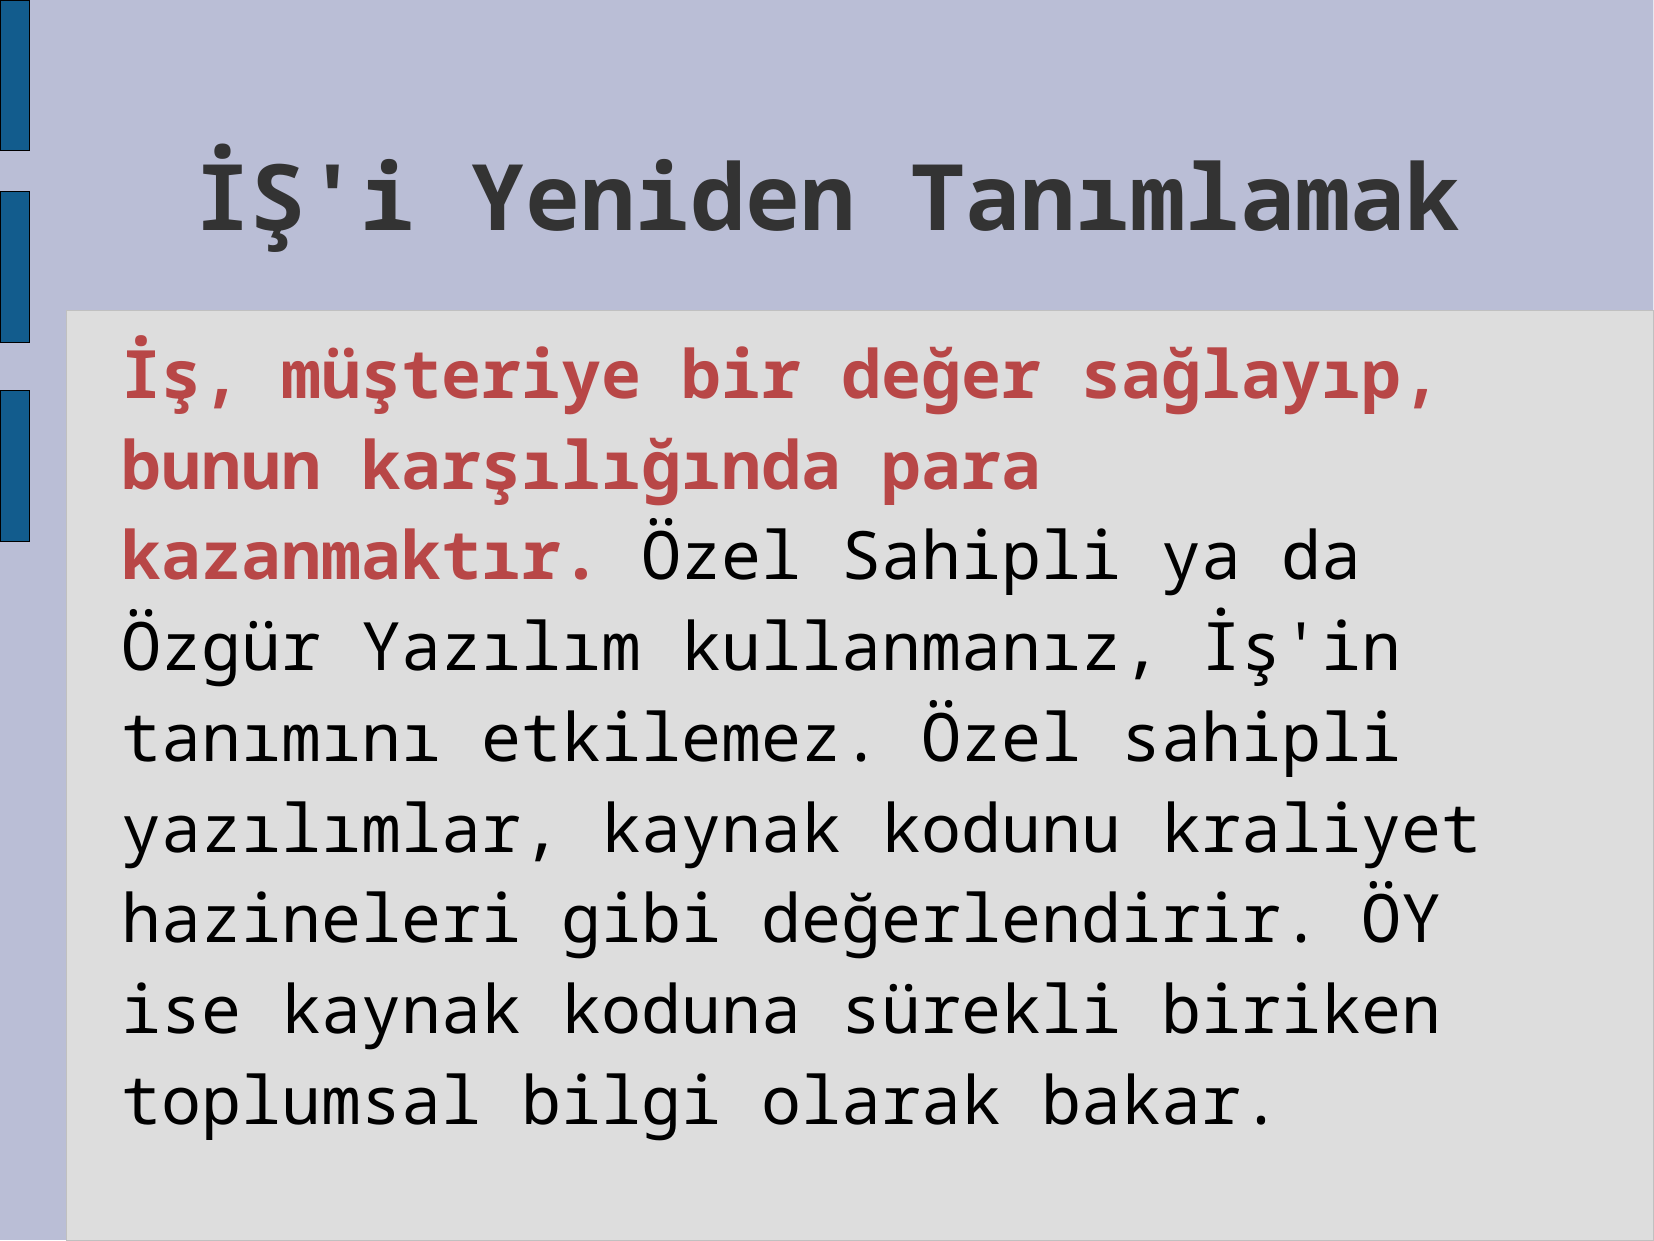

# İŞ'i Yeniden Tanımlamak
İş, müşteriye bir değer sağlayıp, bunun karşılığında para kazanmaktır. Özel Sahipli ya da Özgür Yazılım kullanmanız, İş'in tanımını etkilemez. Özel sahipli yazılımlar, kaynak kodunu kraliyet hazineleri gibi değerlendirir. ÖY ise kaynak koduna sürekli biriken toplumsal bilgi olarak bakar.